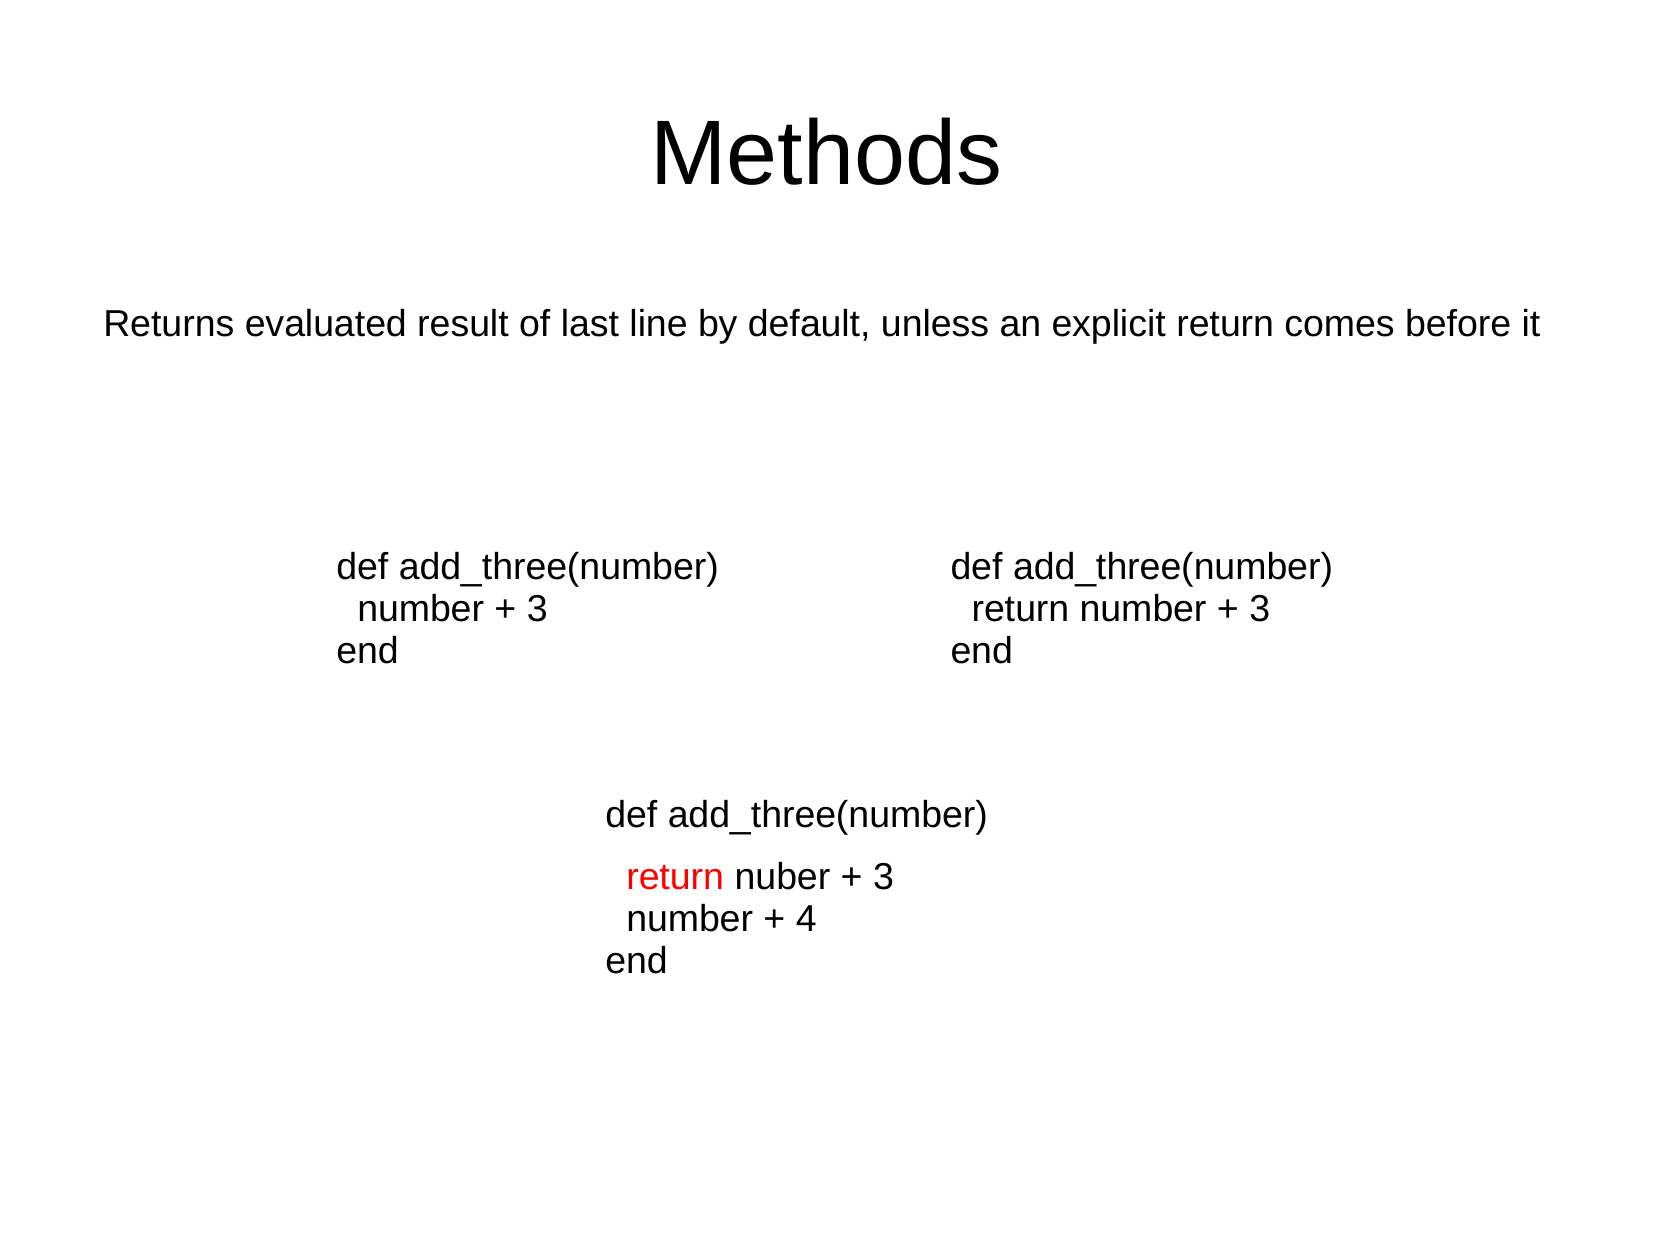

# Methods
Returns evaluated result of last line by default, unless an explicit return comes before it
def add_three(number)
 number + 3
end
def add_three(number)
 return number + 3
end
def add_three(number)
 return nuber + 3
 number + 4
end